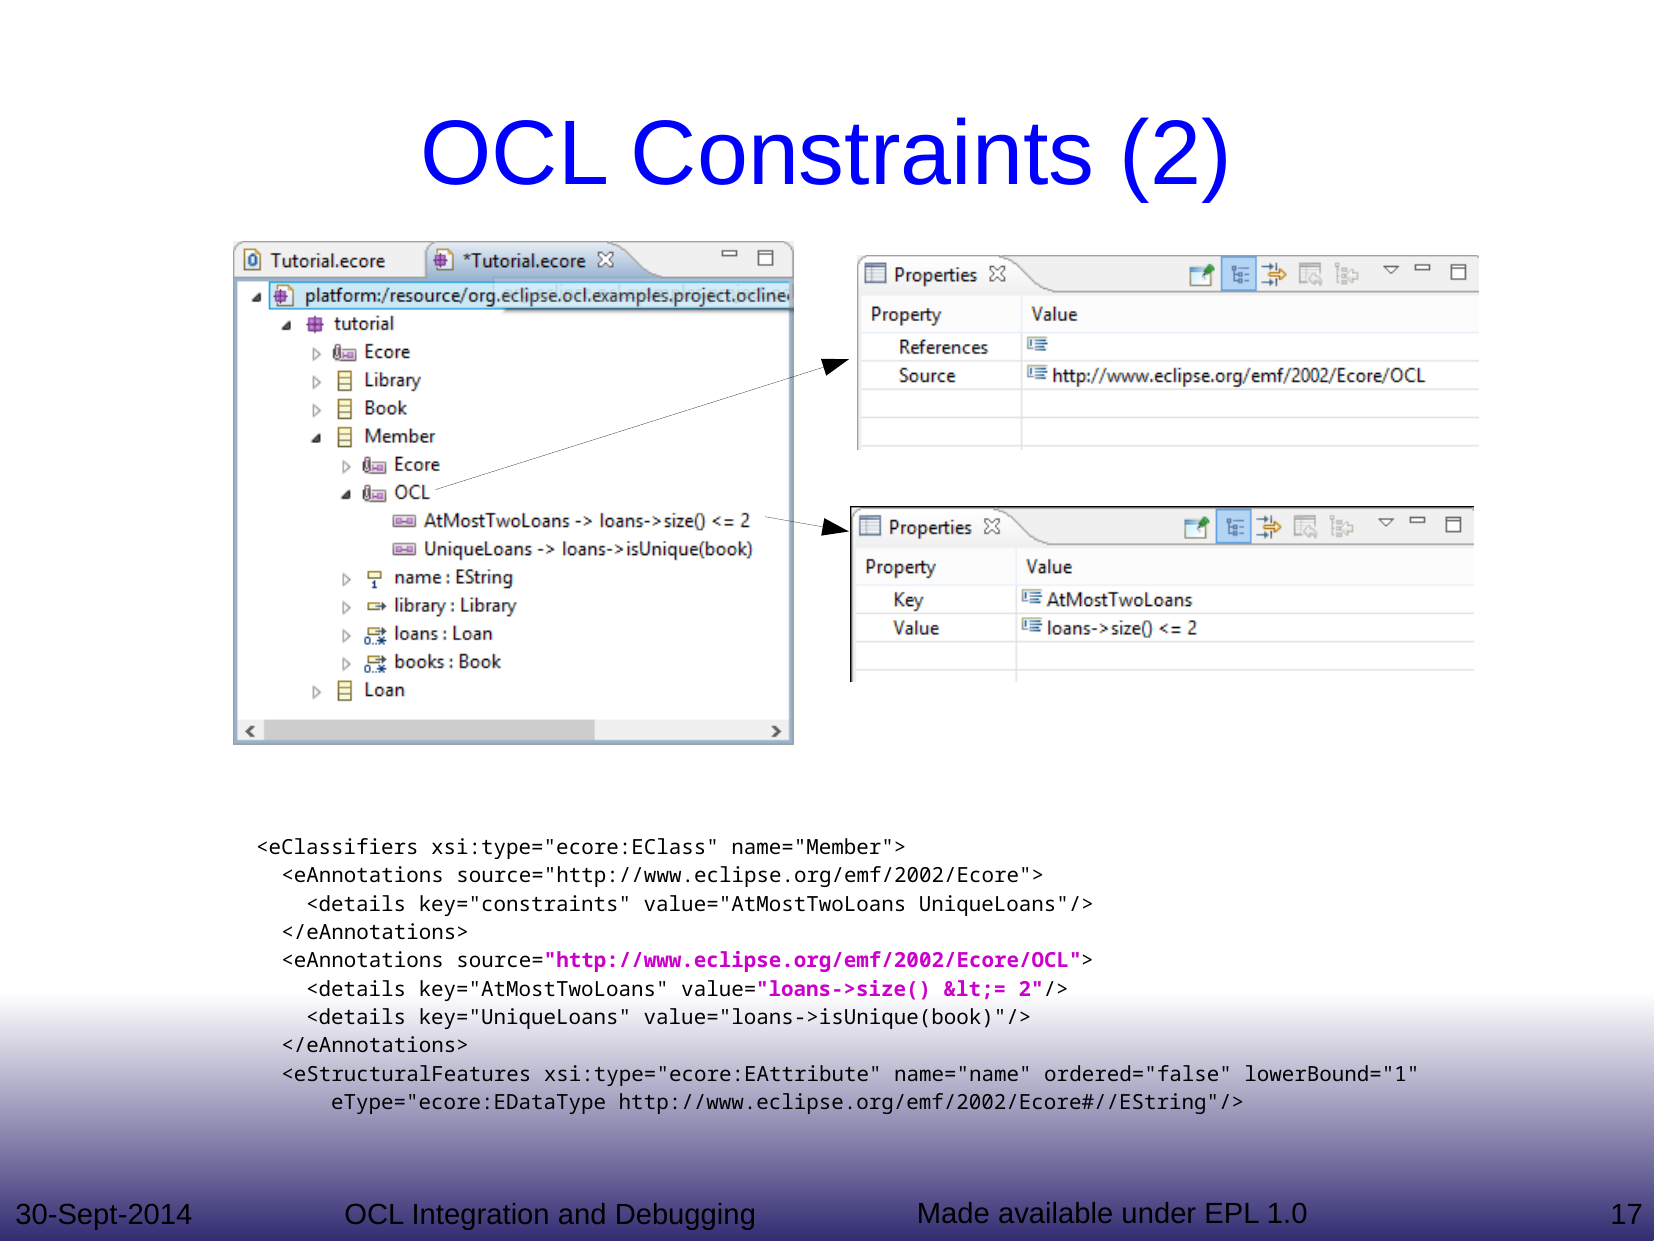

# OCL Constraints (2)
 <eClassifiers xsi:type="ecore:EClass" name="Member">
 <eAnnotations source="http://www.eclipse.org/emf/2002/Ecore">
 <details key="constraints" value="AtMostTwoLoans UniqueLoans"/>
 </eAnnotations>
 <eAnnotations source="http://www.eclipse.org/emf/2002/Ecore/OCL">
 <details key="AtMostTwoLoans" value="loans->size() &lt;= 2"/>
 <details key="UniqueLoans" value="loans->isUnique(book)"/>
 </eAnnotations>
 <eStructuralFeatures xsi:type="ecore:EAttribute" name="name" ordered="false" lowerBound="1"
 eType="ecore:EDataType http://www.eclipse.org/emf/2002/Ecore#//EString"/>
30-Sept-2014
OCL Integration and Debugging
17